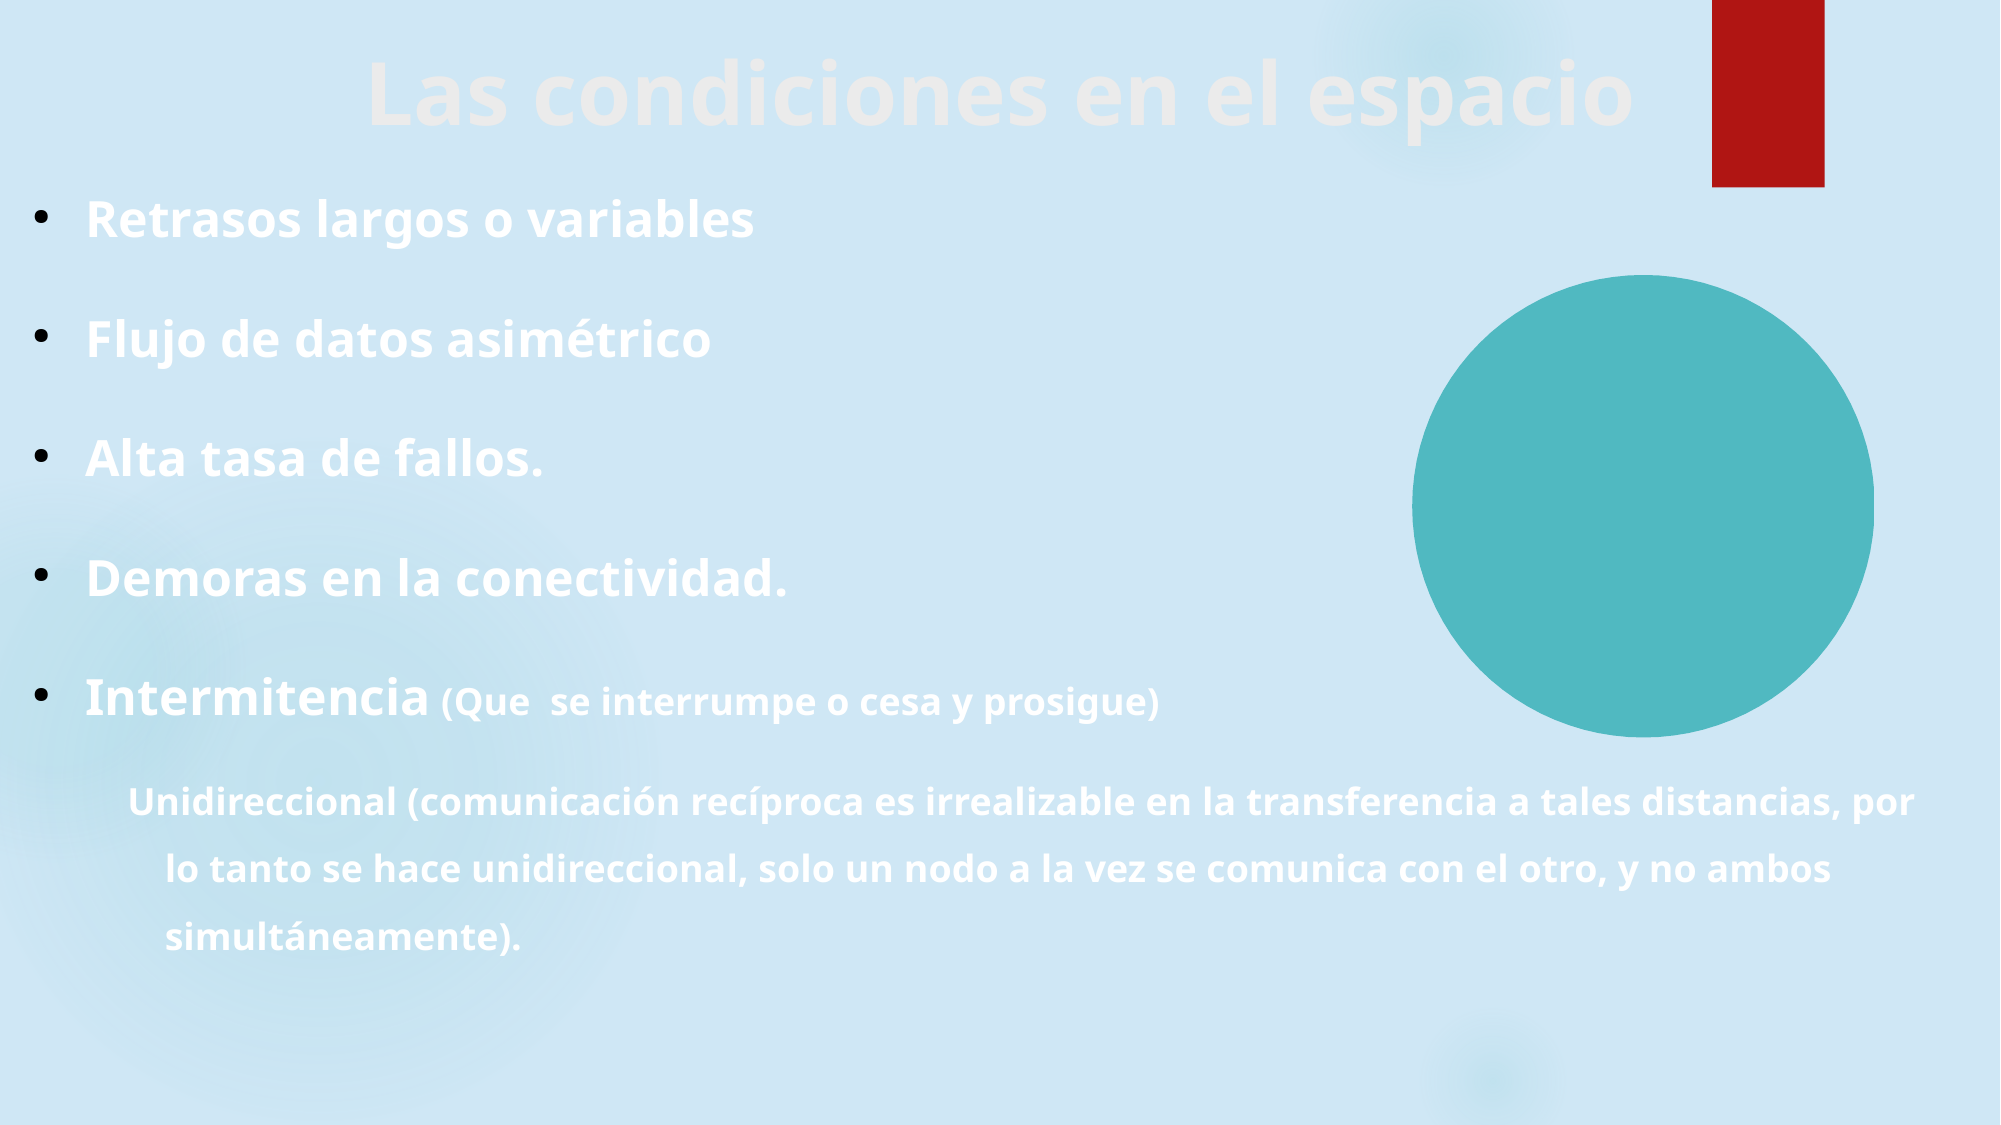

# Las condiciones en el espacio
Retrasos largos o variables
Flujo de datos asimétrico
Alta tasa de fallos.
Demoras en la conectividad.
Intermitencia (Que se interrumpe o cesa y prosigue)
Unidireccional (comunicación recíproca es irrealizable en la transferencia a tales distancias, por lo tanto se hace unidireccional, solo un nodo a la vez se comunica con el otro, y no ambos simultáneamente).